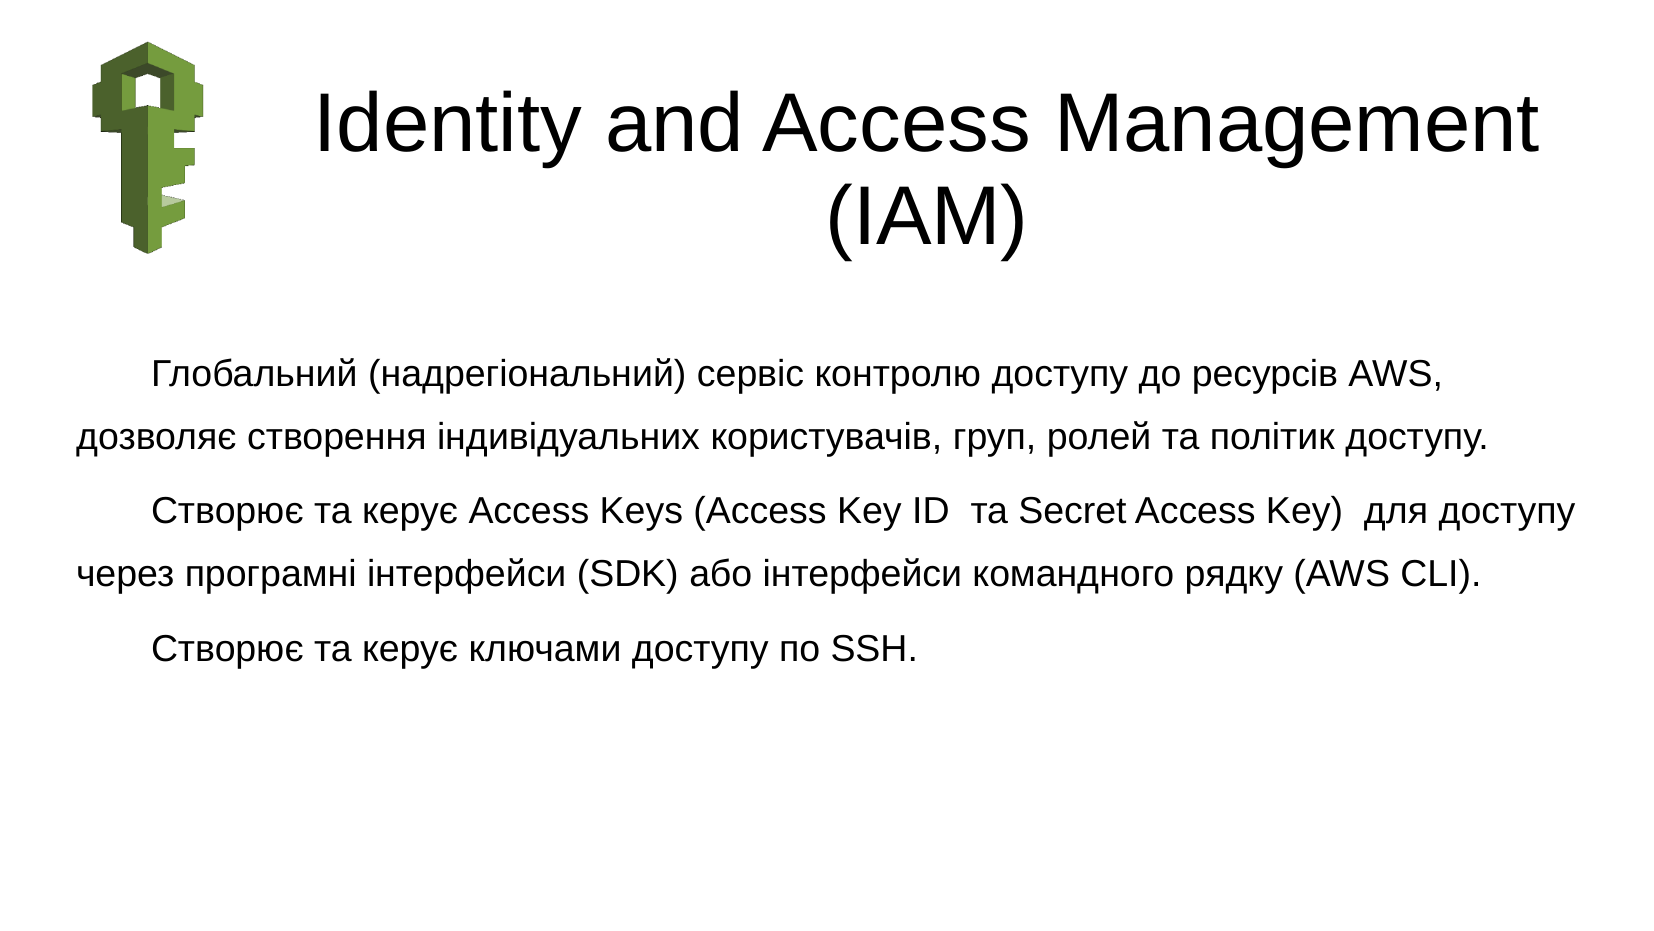

# Identity and Access Management (IAM)
	Глобальний (надрегіональний) сервіс контролю доступу до ресурсів AWS, дозволяє створення індивідуальних користувачів, груп, ролей та політик доступу.
	Створює та керує Access Keys (Access Key ID та Secret Access Key) для доступу через програмні інтерфейси (SDK) або інтерфейси командного рядку (AWS CLI).
	Створює та керує ключами доступу по SSH.